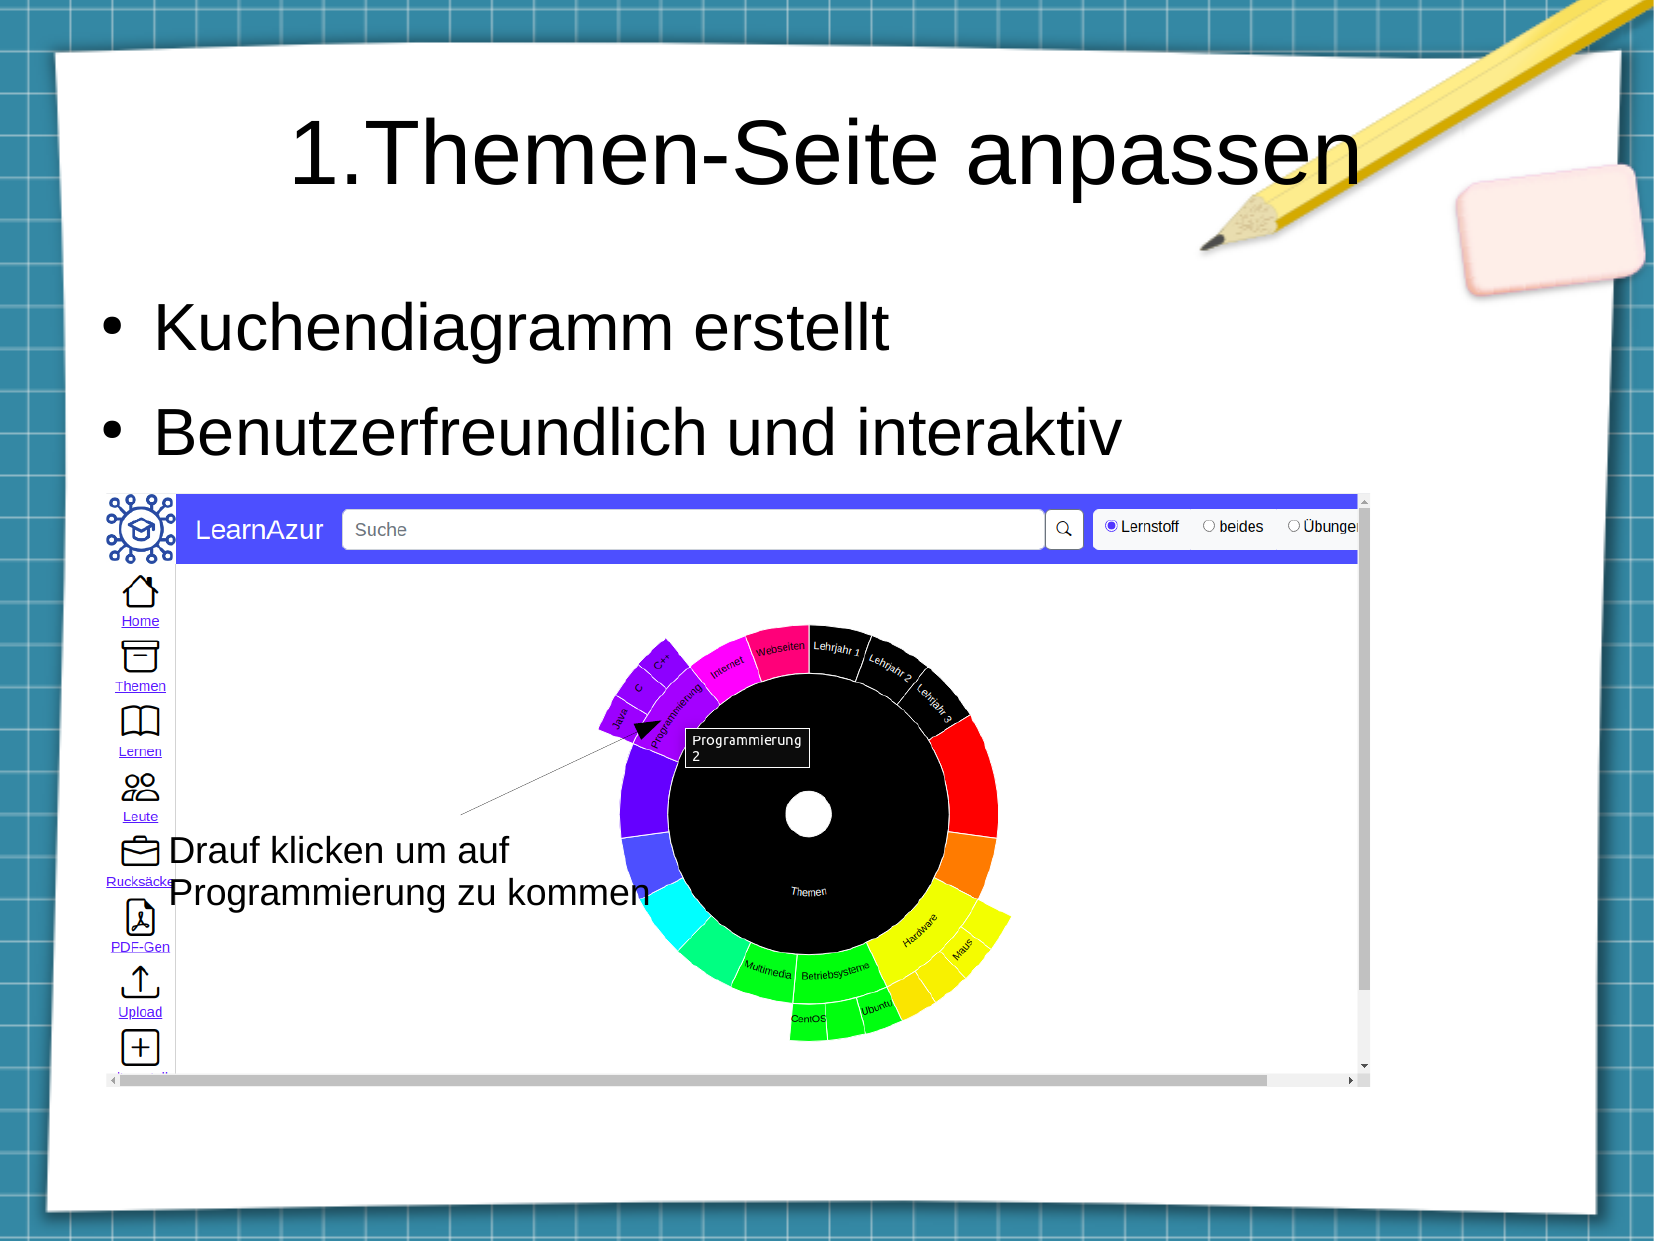

# 1.Themen-Seite anpassen
Kuchendiagramm erstellt
Benutzerfreundlich und interaktiv
Drauf klicken um auf Programmierung zu kommen